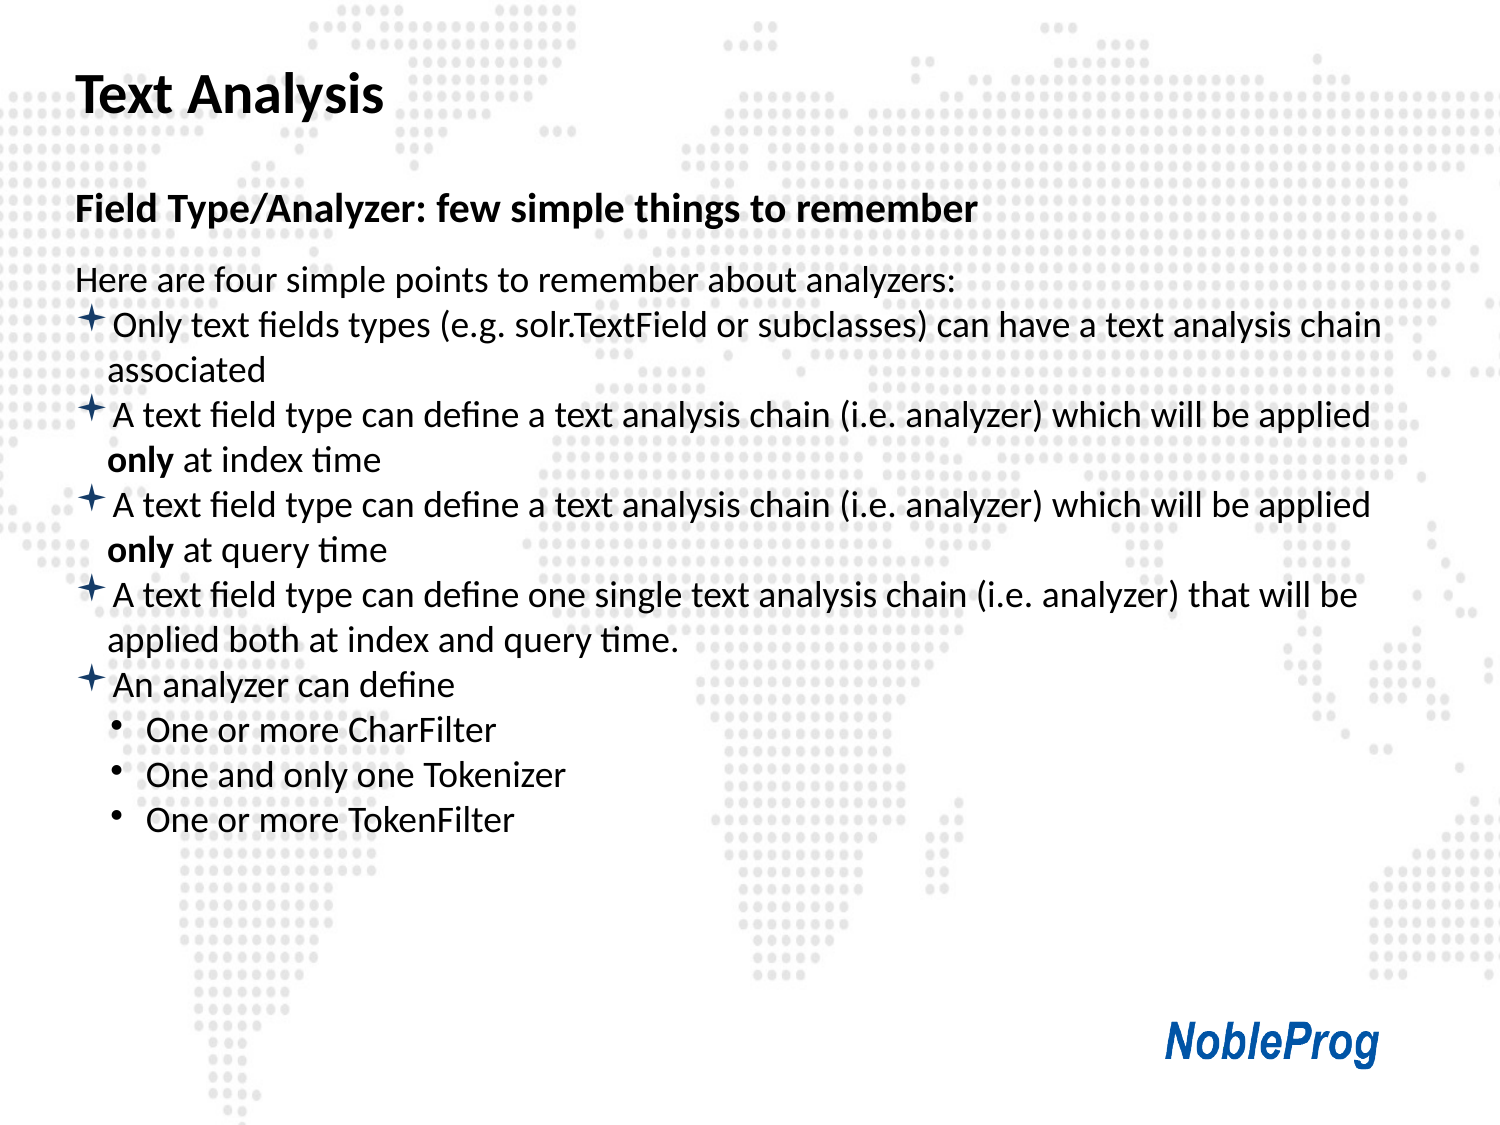

Text Analysis
Field Type/Analyzer: few simple things to remember
Here are four simple points to remember about analyzers:
Only text fields types (e.g. solr.TextField or subclasses) can have a text analysis chain associated
A text field type can define a text analysis chain (i.e. analyzer) which will be applied only at index time
A text field type can define a text analysis chain (i.e. analyzer) which will be applied only at query time
A text field type can define one single text analysis chain (i.e. analyzer) that will be applied both at index and query time.
An analyzer can define
One or more CharFilter
One and only one Tokenizer
One or more TokenFilter